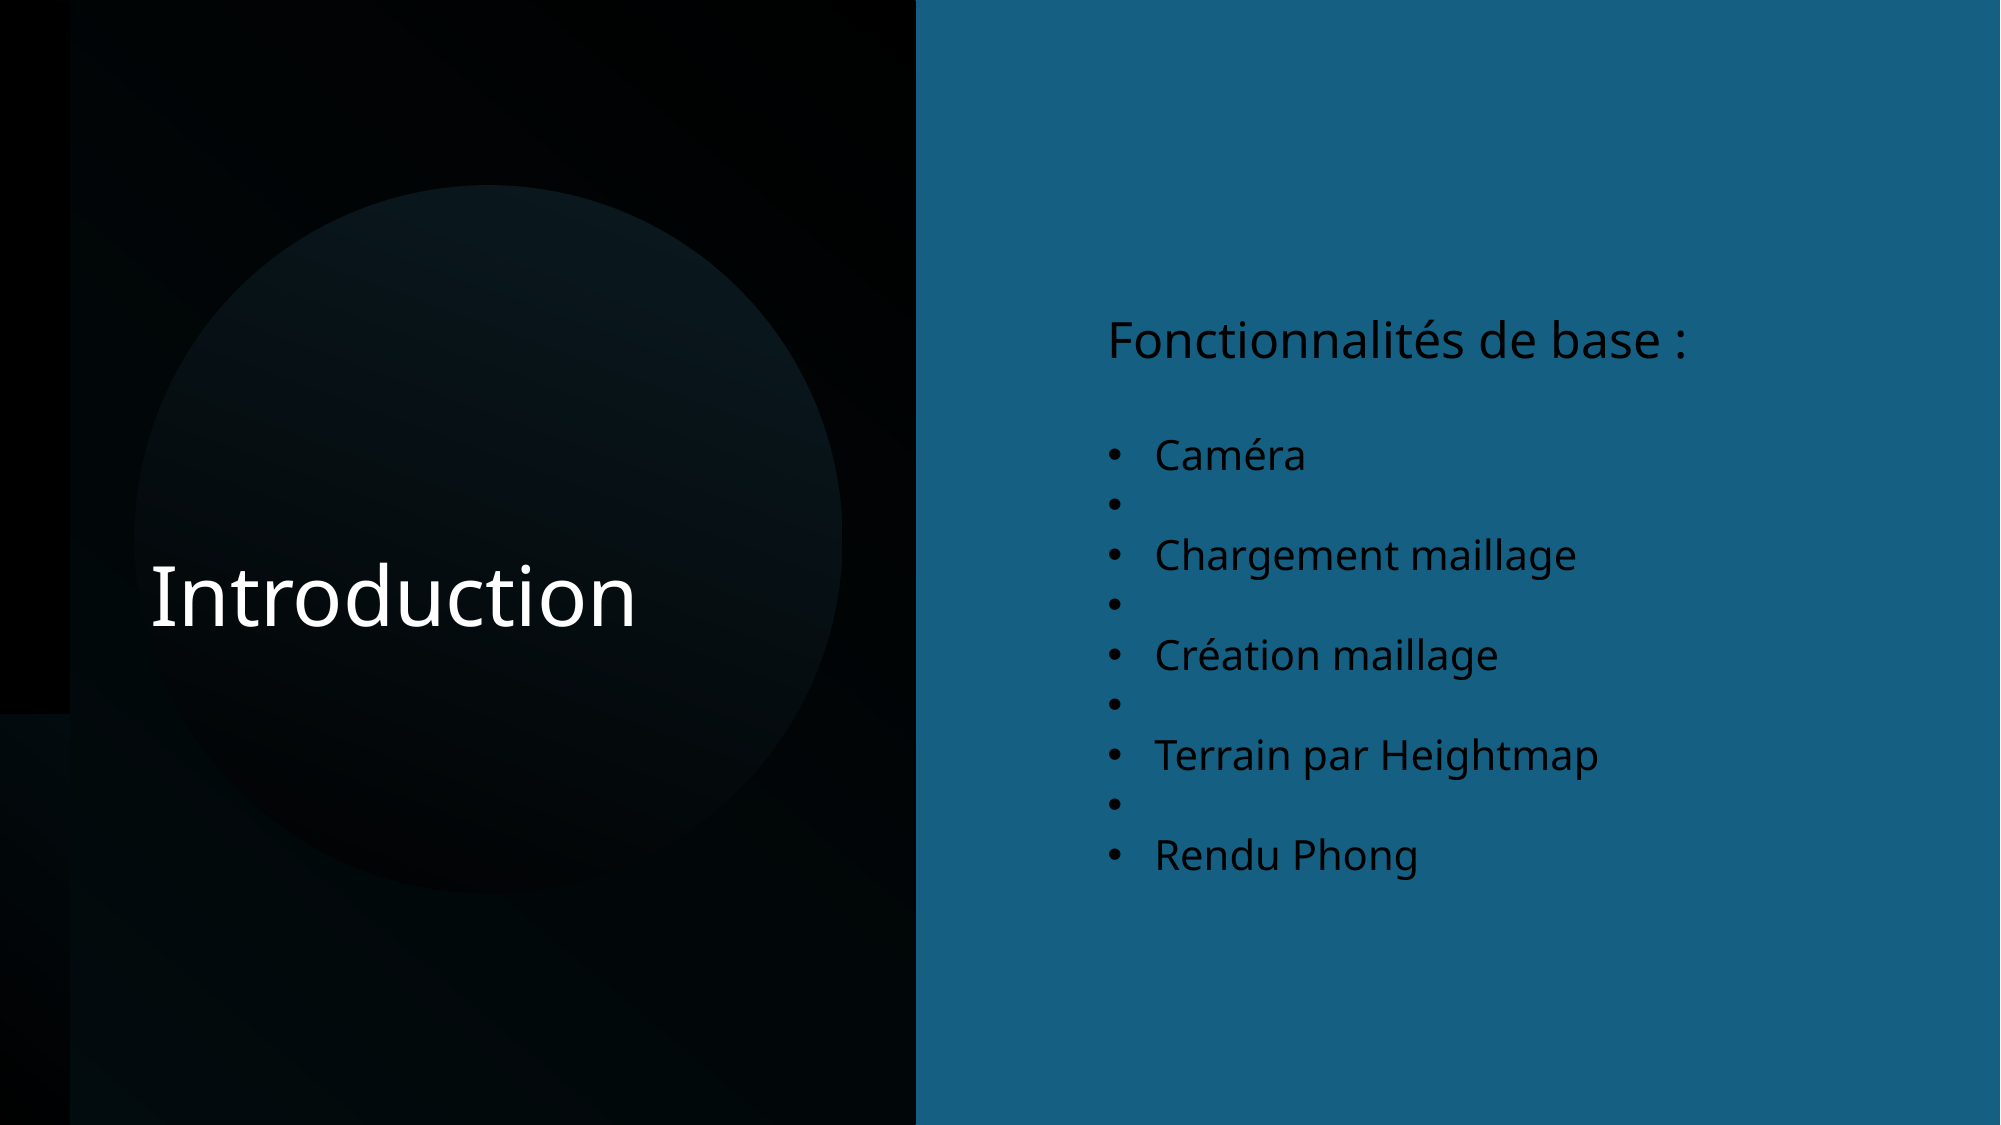

# Introduction
Fonctionnalités de base :
Caméra
Chargement maillage
Création maillage
Terrain par Heightmap
Rendu Phong